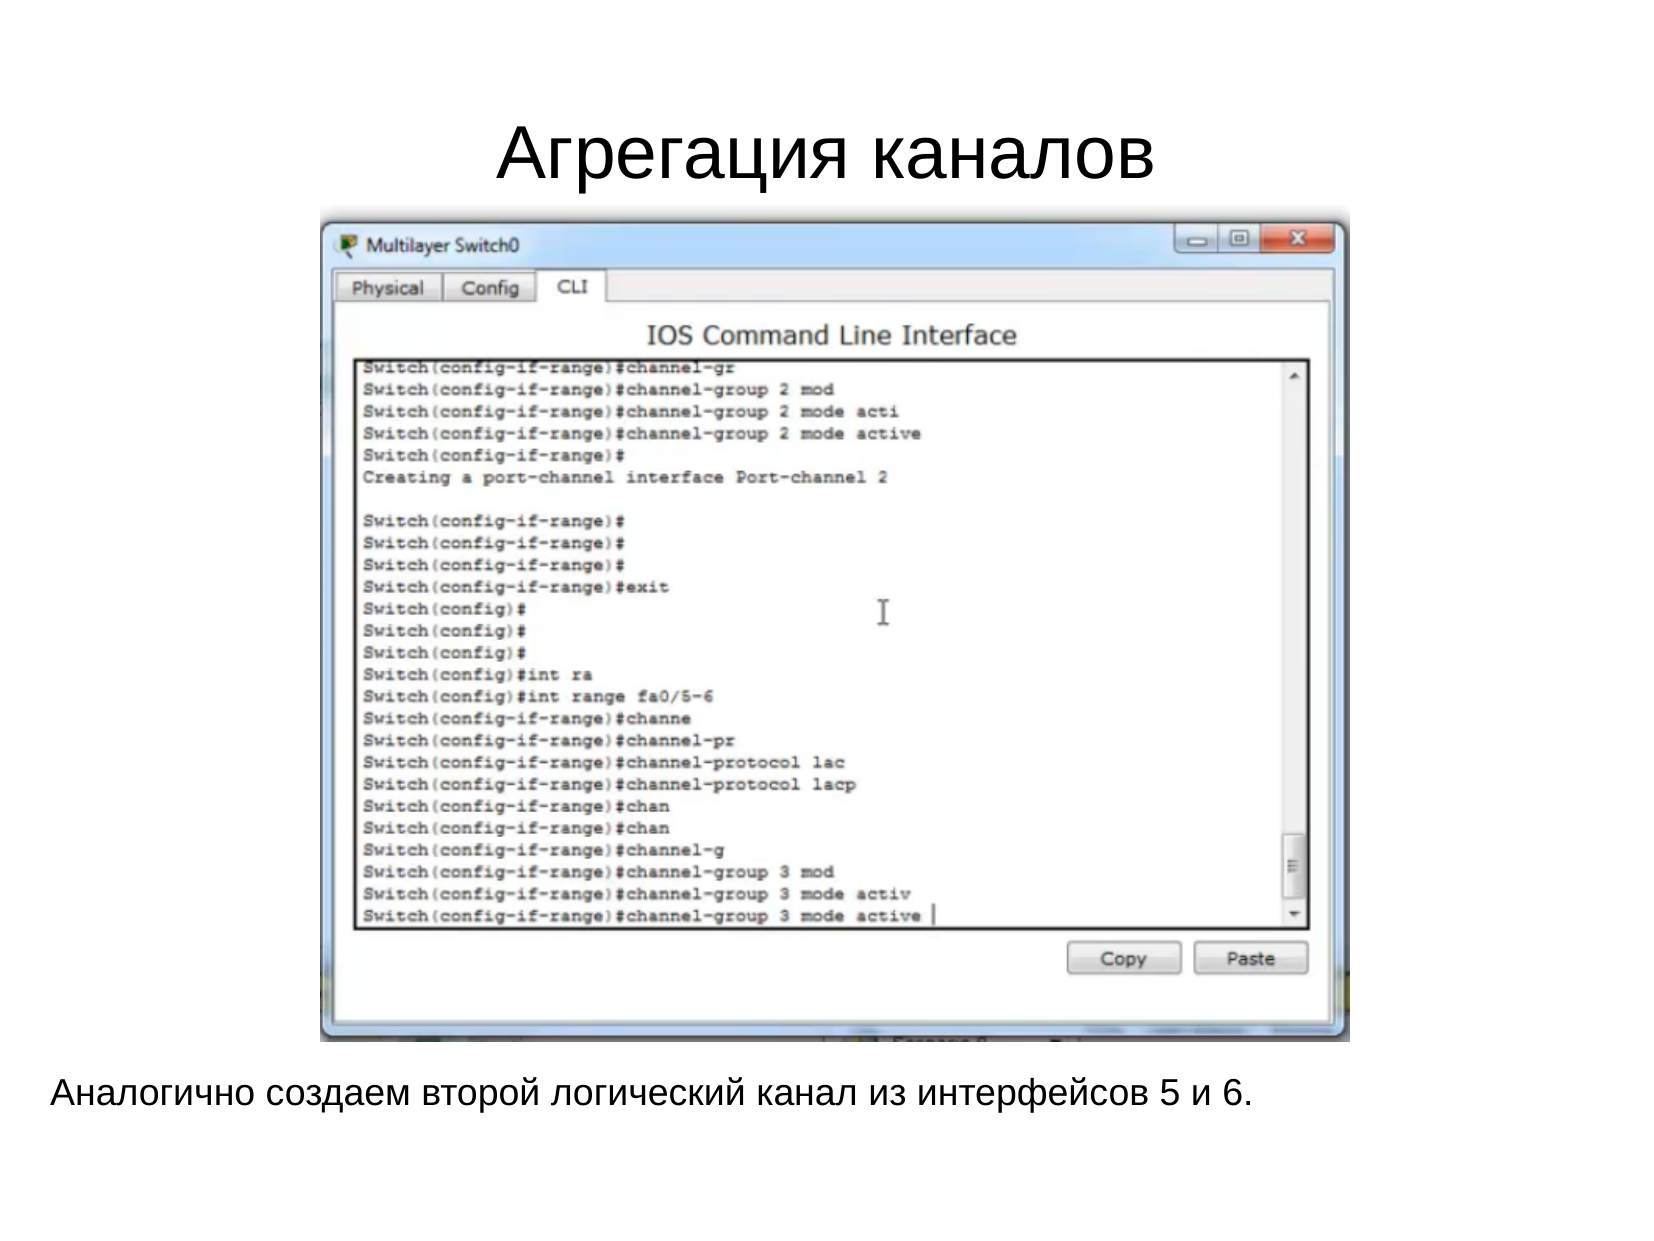

# Агрегация каналов
Аналогично создаем второй логический канал из интерфейсов 5 и 6.